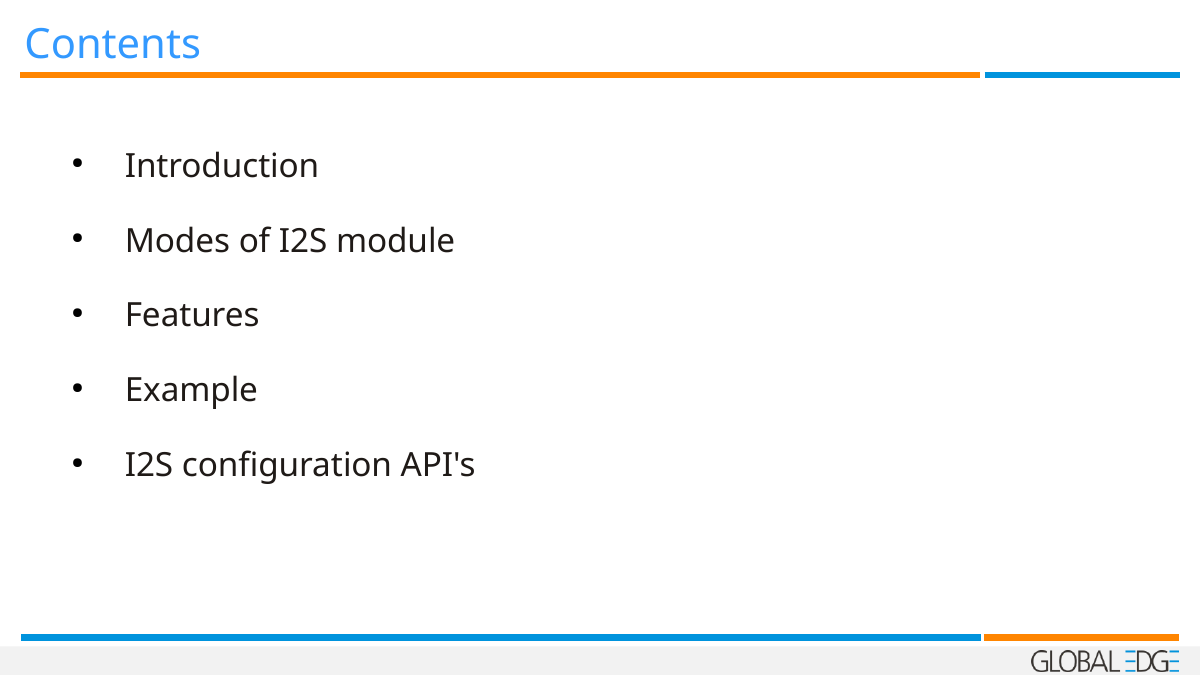

# Contents
Introduction
Modes of I2S module
Features
Example
I2S configuration API's